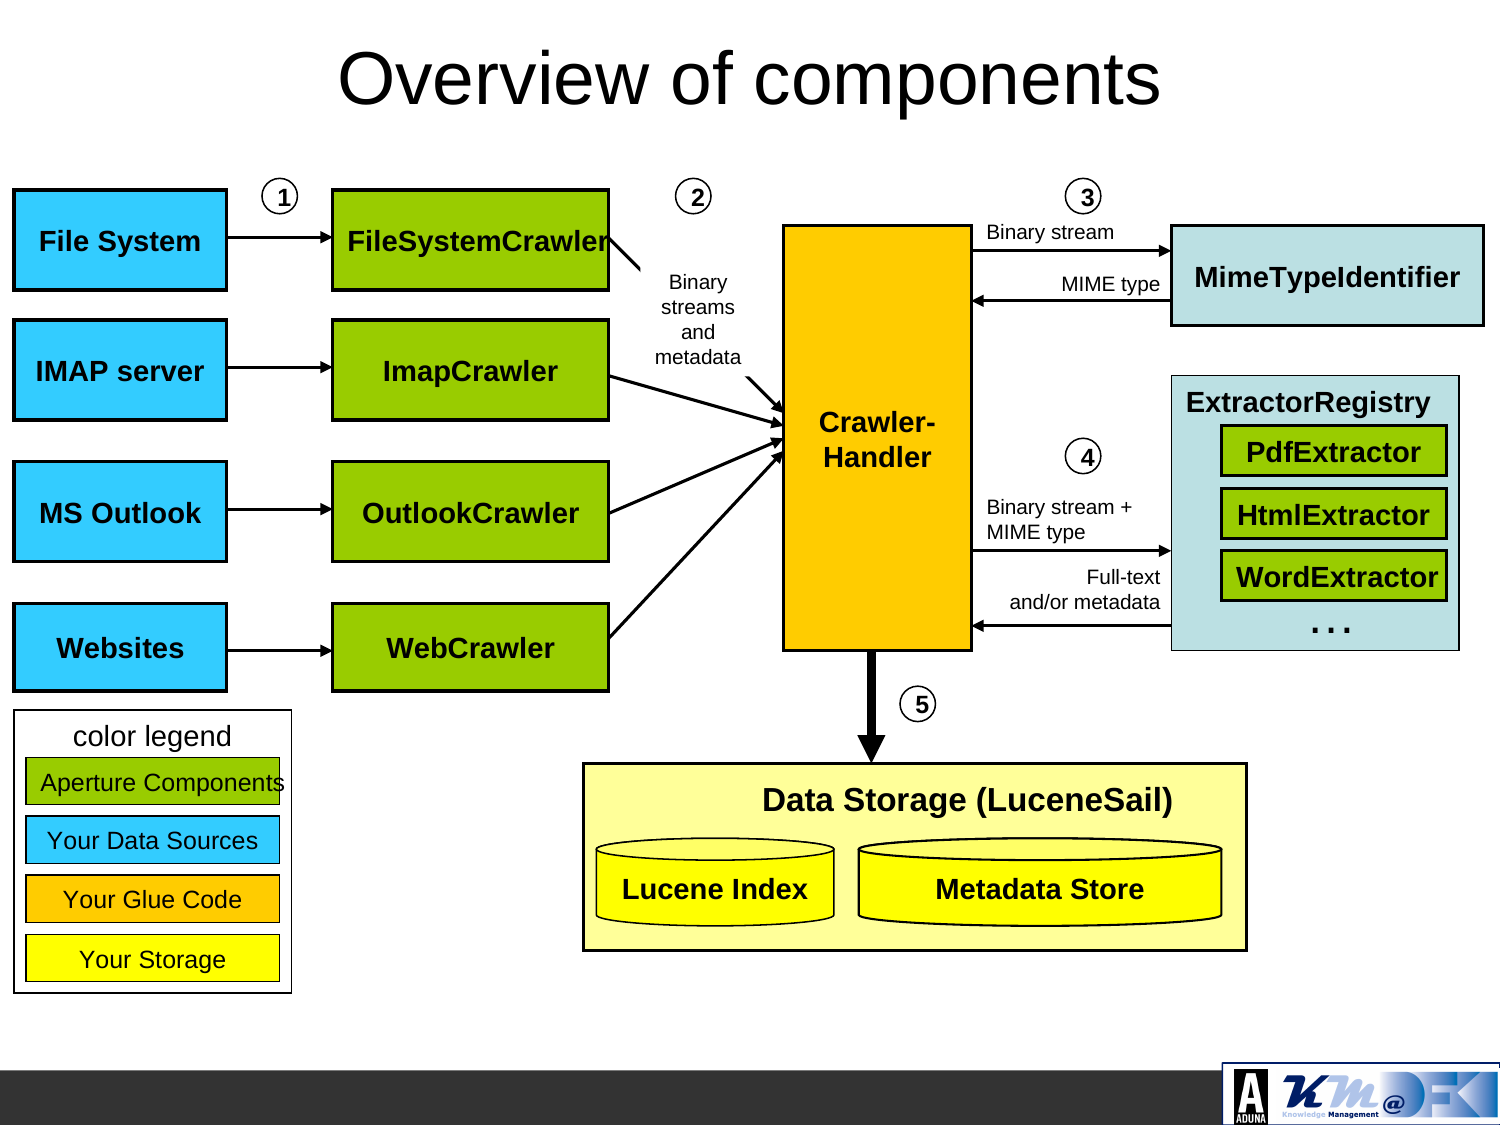

# Overview of components
1
2
3
File System
FileSystemCrawler
Binary stream
Crawler-
Handler
MimeTypeIdentifier
Binary
streams
and
metadata
MIME type
IMAP server
ImapCrawler
ExtractorRegistry
PdfExtractor
4
MS Outlook
OutlookCrawler
Binary stream +
MIME type
HtmlExtractor
WordExtractor
Full-text
and/or metadata
…
Websites
WebCrawler
5
color legend
Aperture Components
Your Data Sources
Your Glue Code
Your Storage
Data Storage (LuceneSail)
Lucene Index
Metadata Store